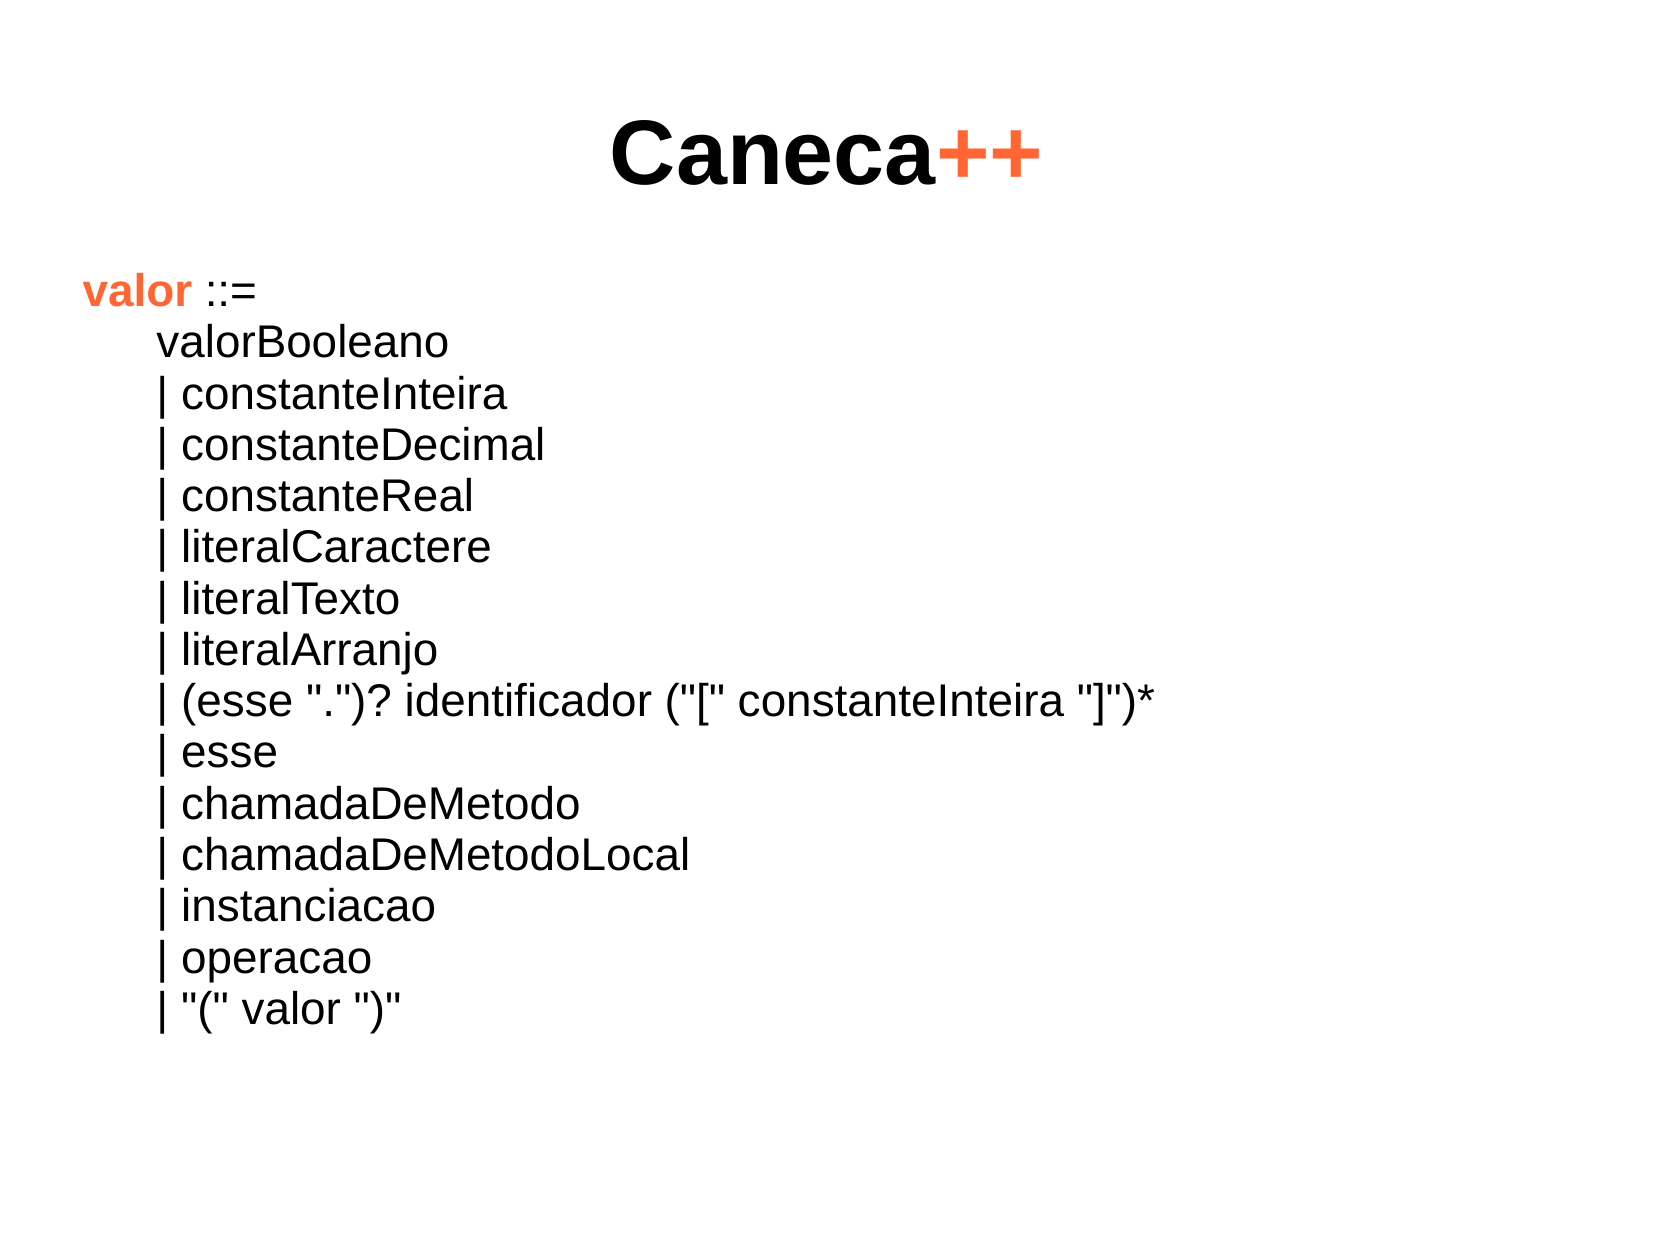

# Caneca++
valor ::=
	valorBooleano
	| constanteInteira
	| constanteDecimal
	| constanteReal
	| literalCaractere
	| literalTexto
	| literalArranjo
	| (esse ".")? identificador ("[" constanteInteira "]")*
	| esse
	| chamadaDeMetodo
	| chamadaDeMetodoLocal
	| instanciacao
	| operacao
	| "(" valor ")"